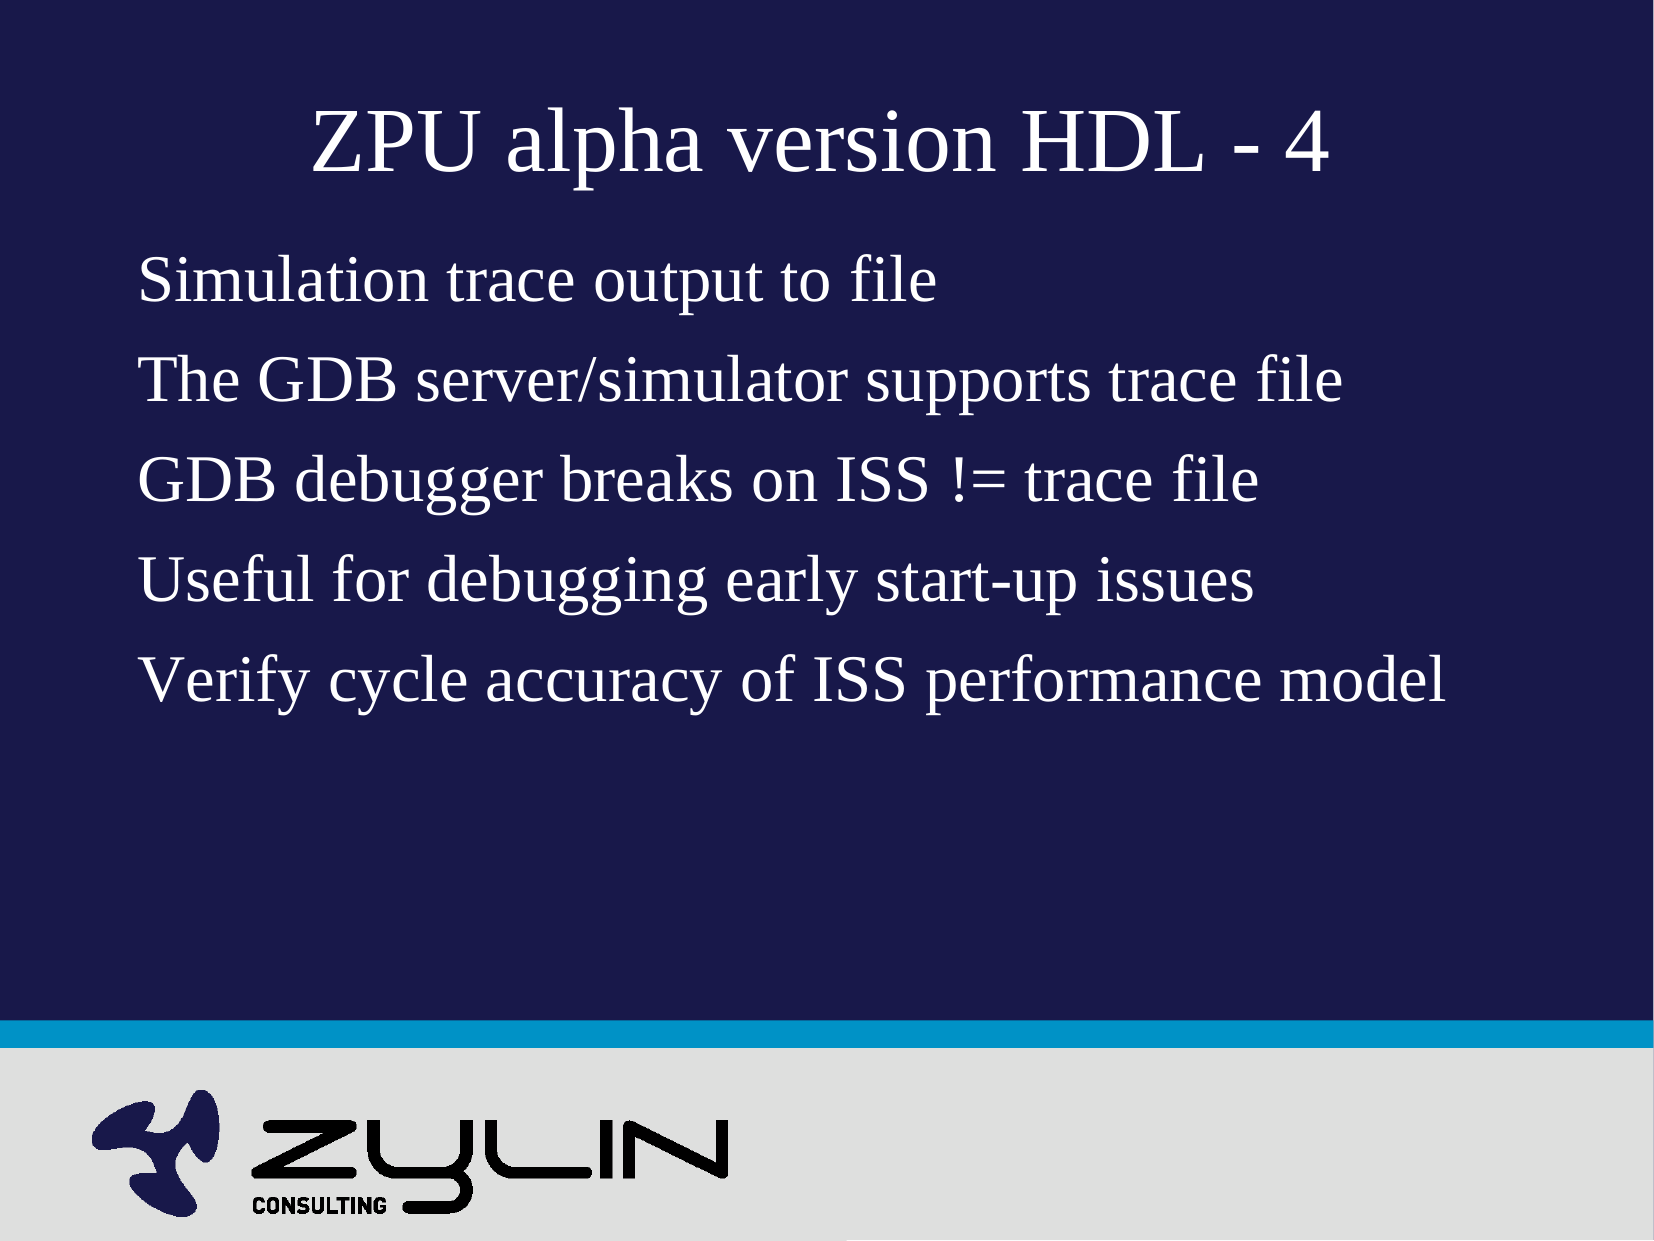

# ZPU alpha version HDL - 4
Simulation trace output to file
The GDB server/simulator supports trace file
GDB debugger breaks on ISS != trace file
Useful for debugging early start-up issues
Verify cycle accuracy of ISS performance model